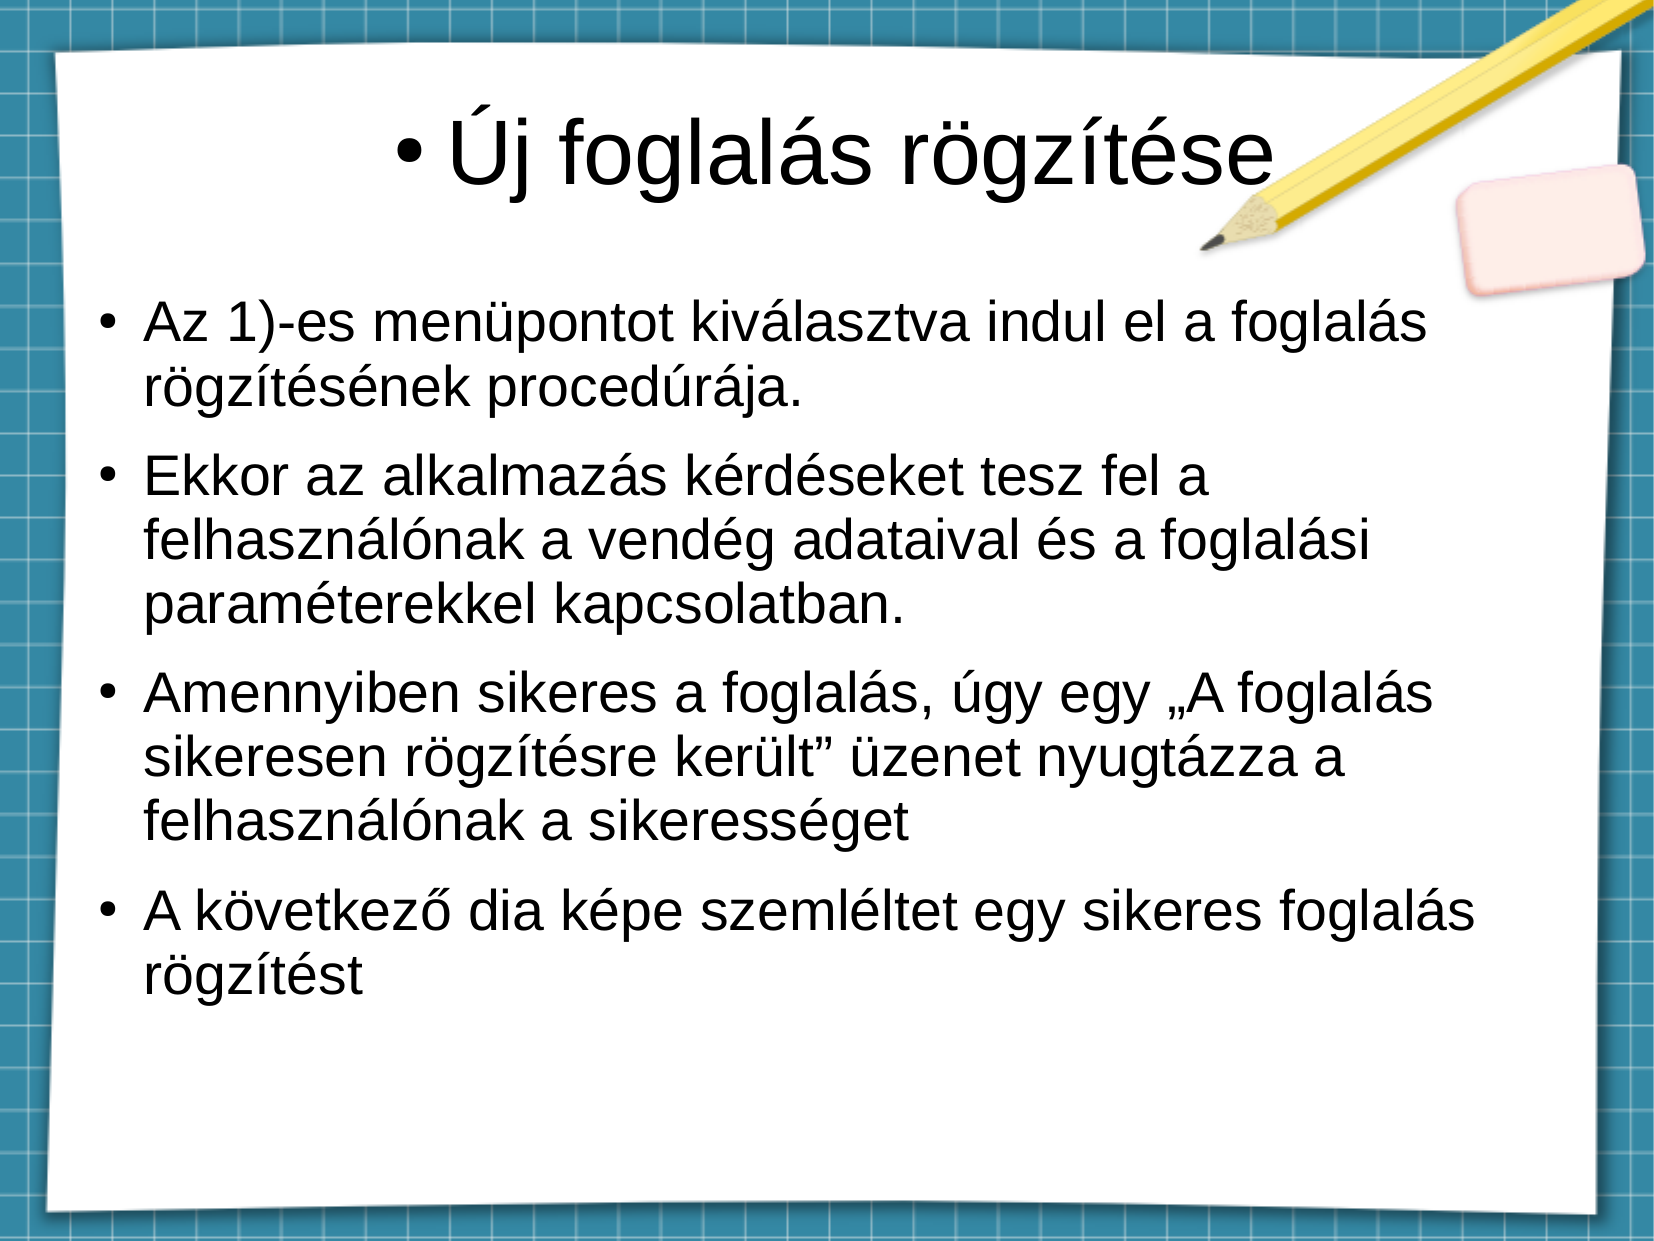

# Új foglalás rögzítése
Az 1)-es menüpontot kiválasztva indul el a foglalás rögzítésének procedúrája.
Ekkor az alkalmazás kérdéseket tesz fel a felhasználónak a vendég adataival és a foglalási paraméterekkel kapcsolatban.
Amennyiben sikeres a foglalás, úgy egy „A foglalás sikeresen rögzítésre került” üzenet nyugtázza a felhasználónak a sikerességet
A következő dia képe szemléltet egy sikeres foglalás rögzítést